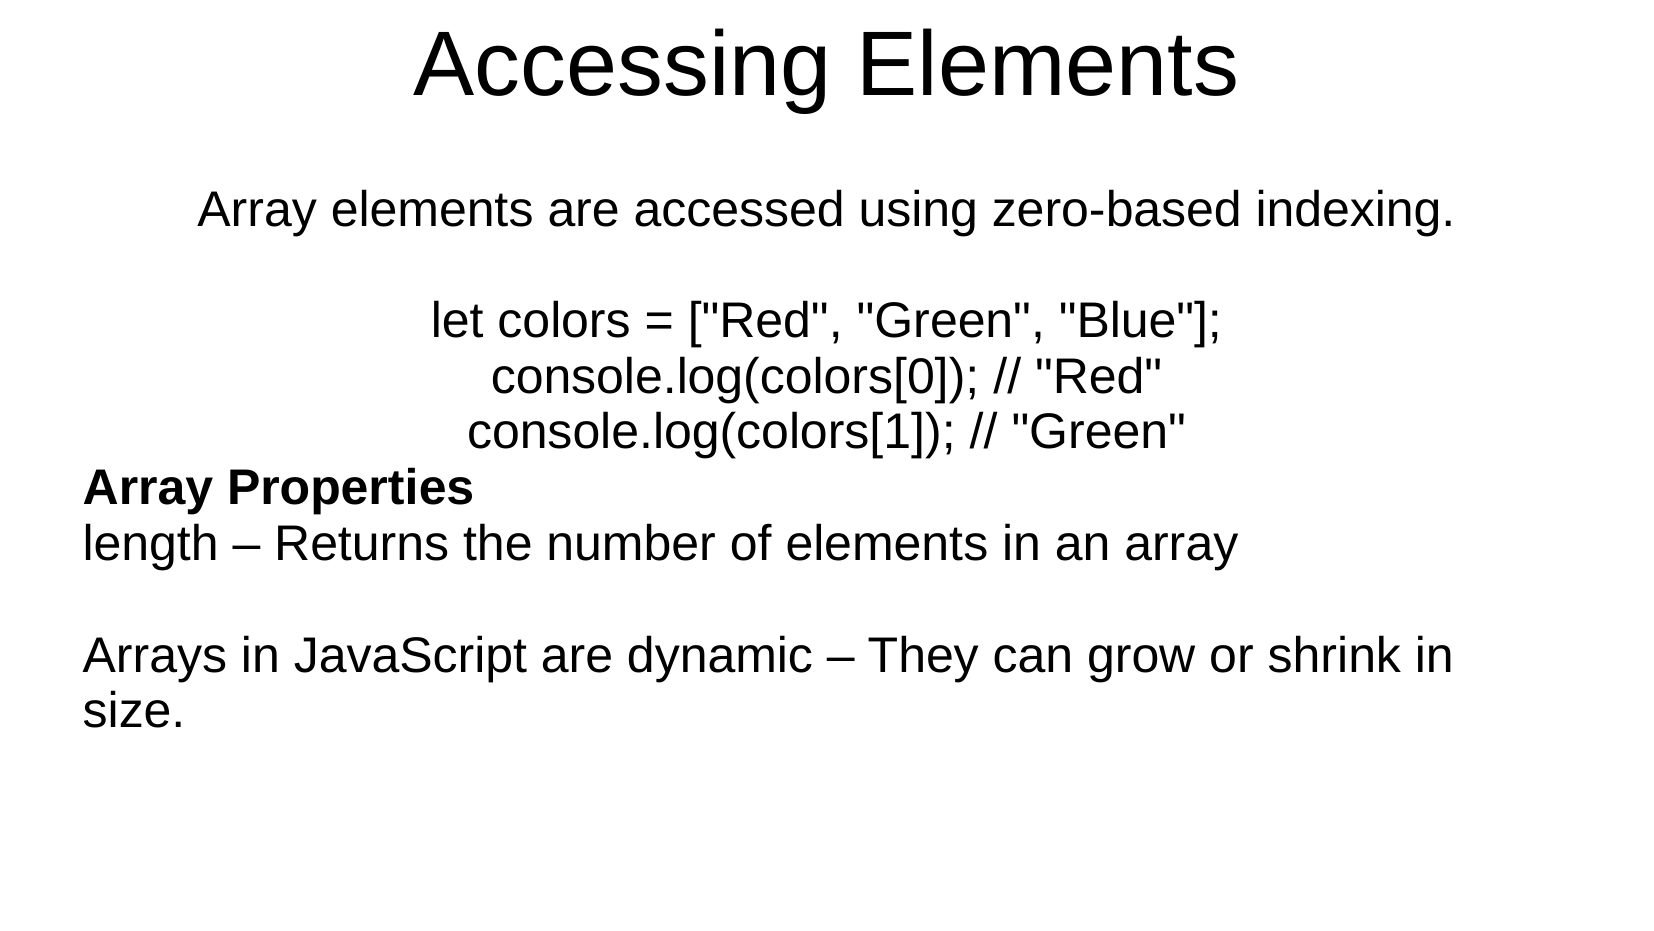

# Accessing Elements
Array elements are accessed using zero-based indexing.
let colors = ["Red", "Green", "Blue"];
console.log(colors[0]); // "Red"
console.log(colors[1]); // "Green"
Array Properties
length – Returns the number of elements in an array
Arrays in JavaScript are dynamic – They can grow or shrink in size.